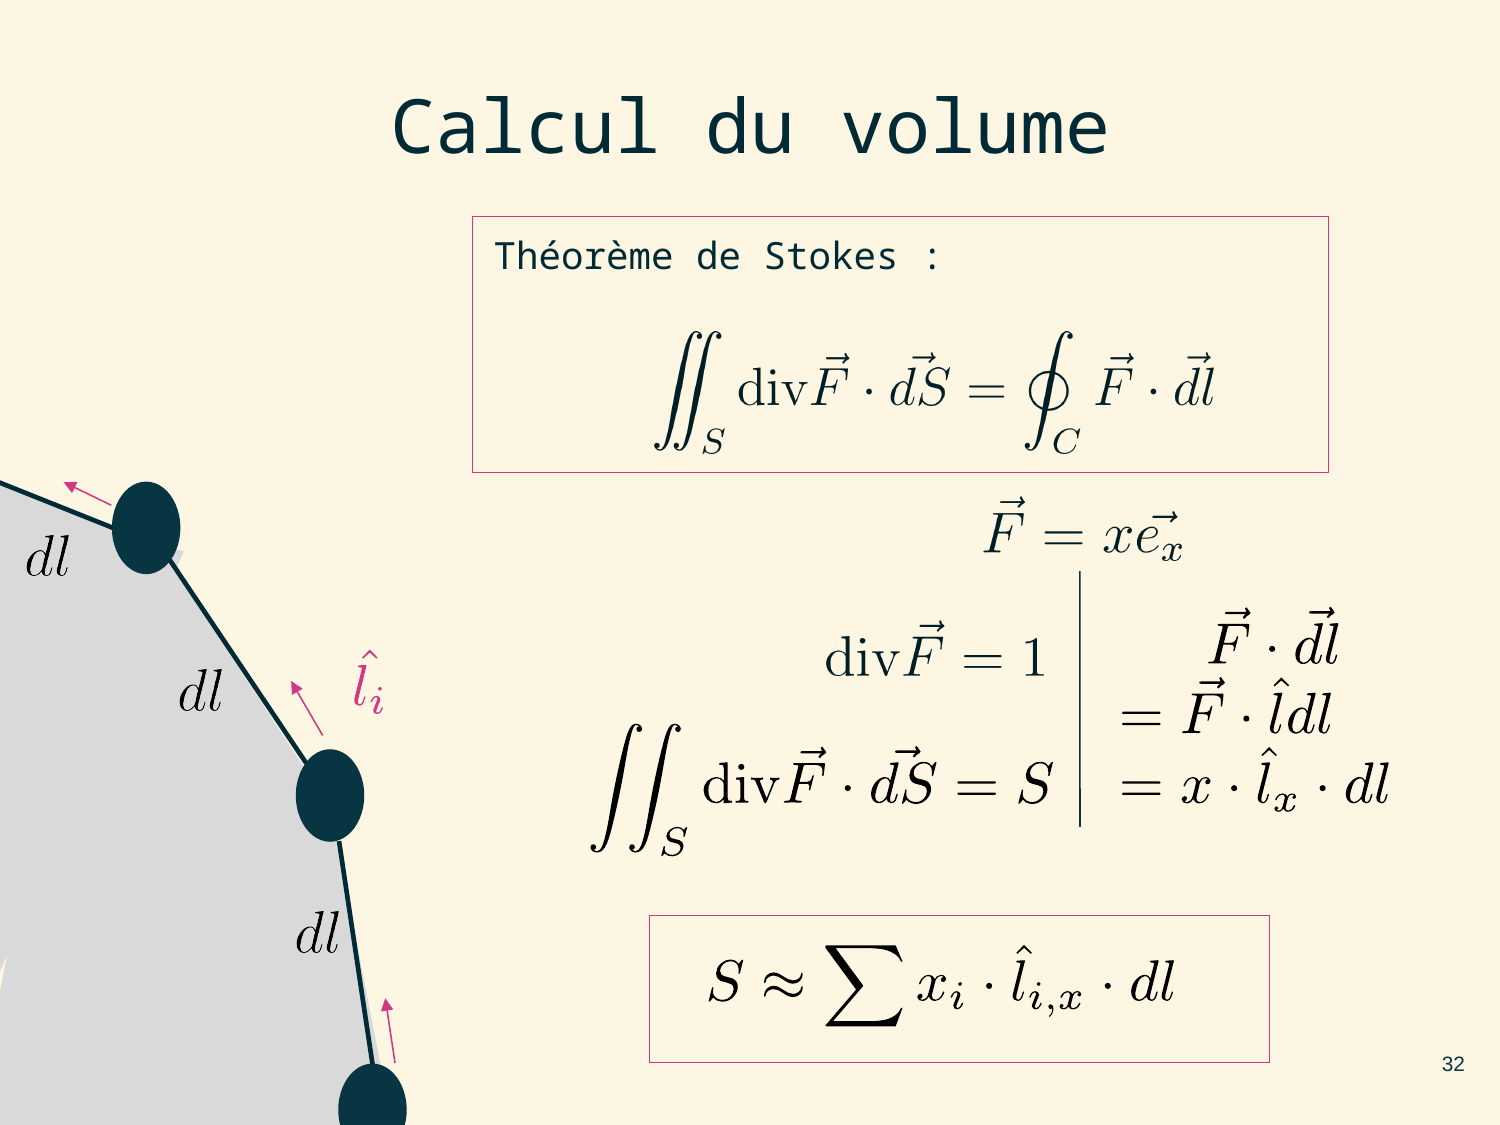

# Calcul du volume
Théorème de Stokes :